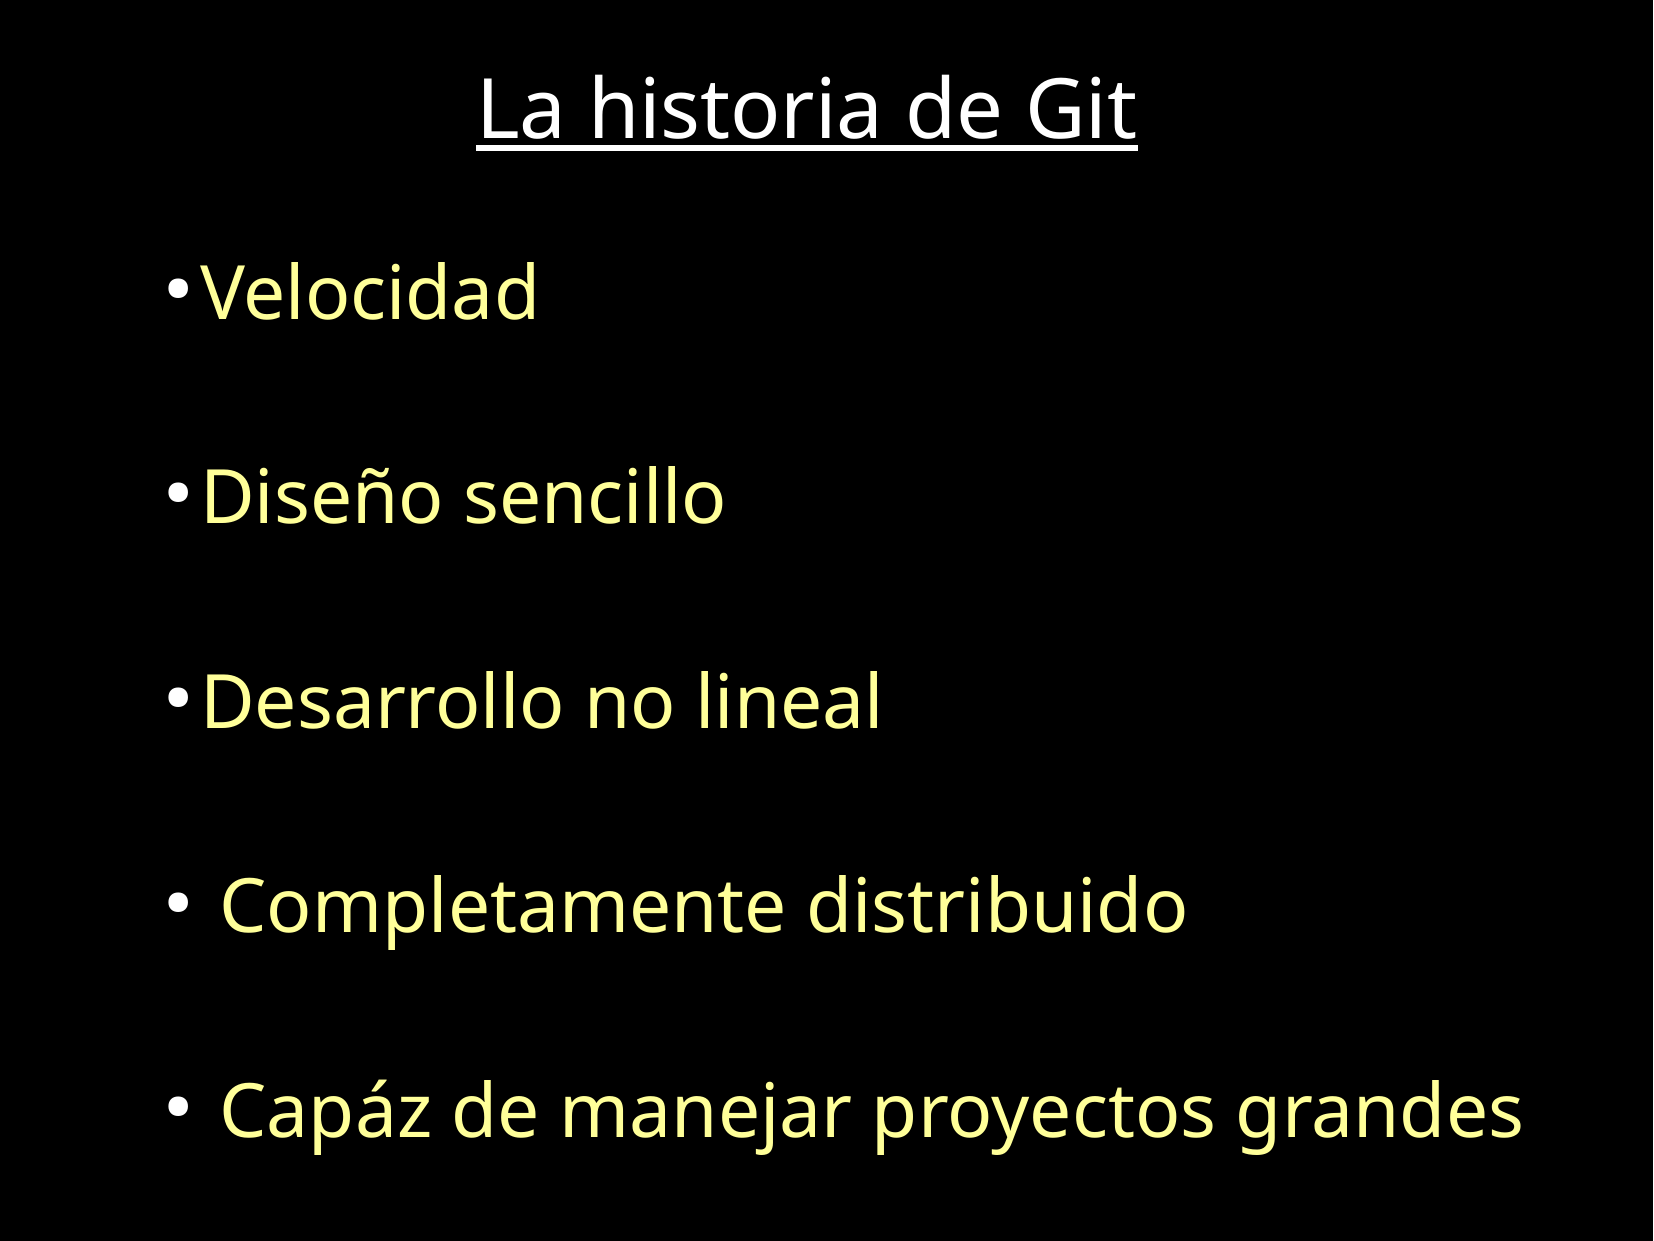

La historia de Git
Velocidad
Diseño sencillo
Desarrollo no lineal
 Completamente distribuido
 Capáz de manejar proyectos grandes